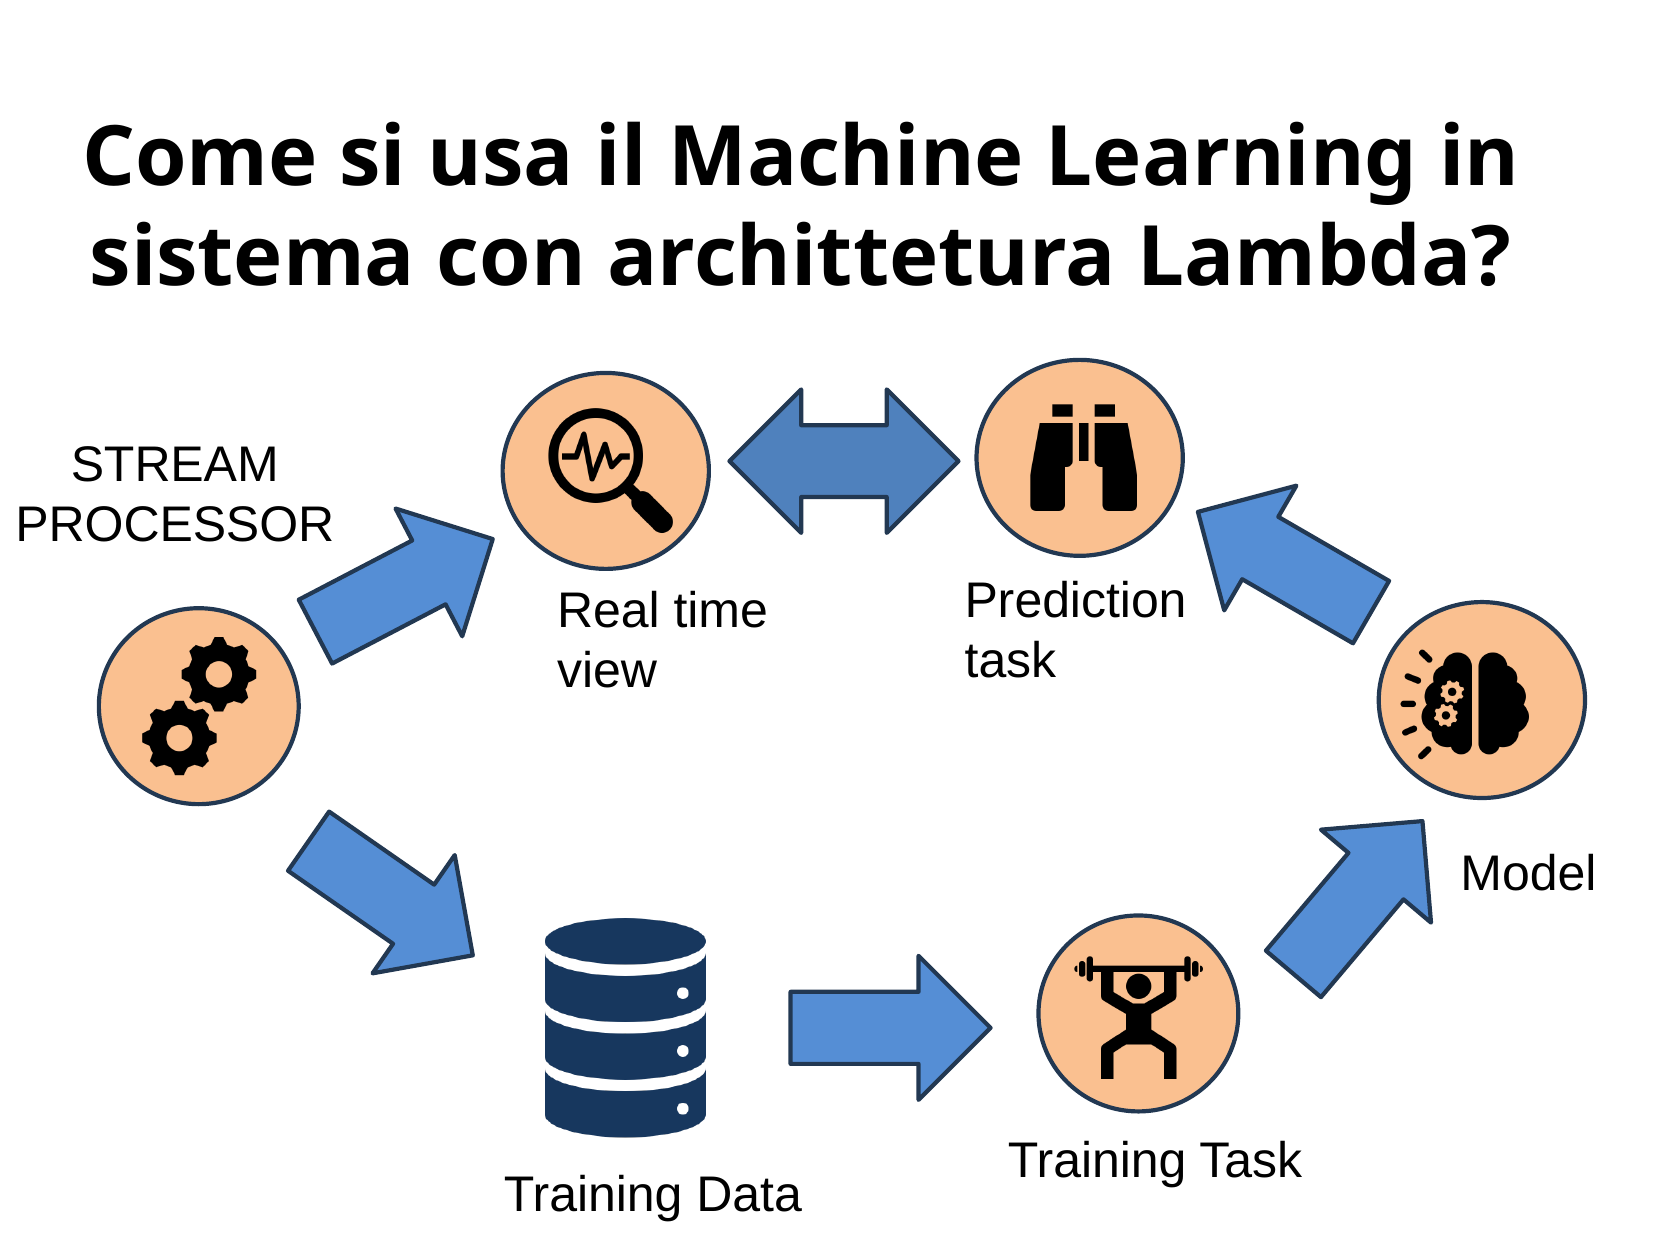

Come si usa il Machine Learning in sistema con archittetura Lambda?
Prediction
task
Real time
view
Training Task
STREAM
PROCESSOR
Model
Training Data